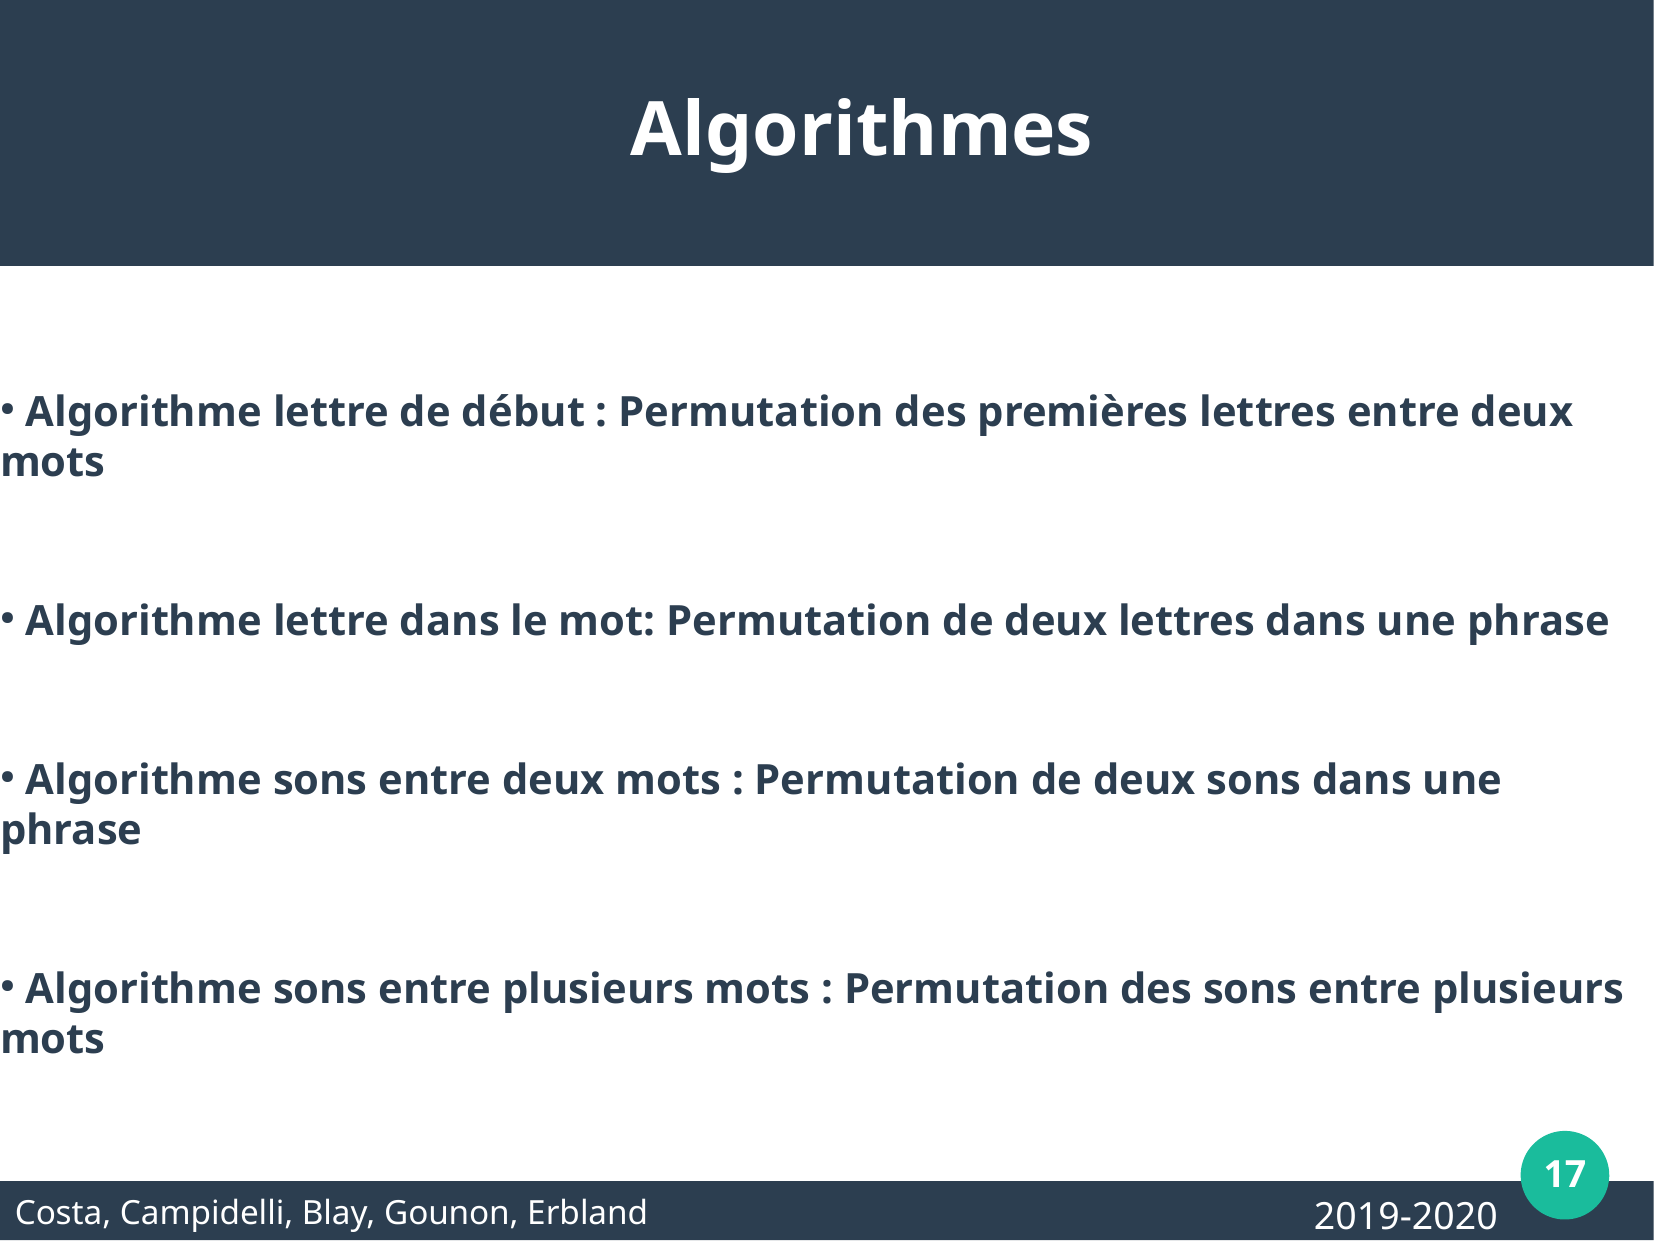

# Algorithmes
 Algorithme lettre de début : Permutation des premières lettres entre deux mots
 Algorithme lettre dans le mot: Permutation de deux lettres dans une phrase
 Algorithme sons entre deux mots : Permutation de deux sons dans une phrase
 Algorithme sons entre plusieurs mots : Permutation des sons entre plusieurs mots
Costa, Campidelli, Blay, Gounon, Erbland
2019-2020